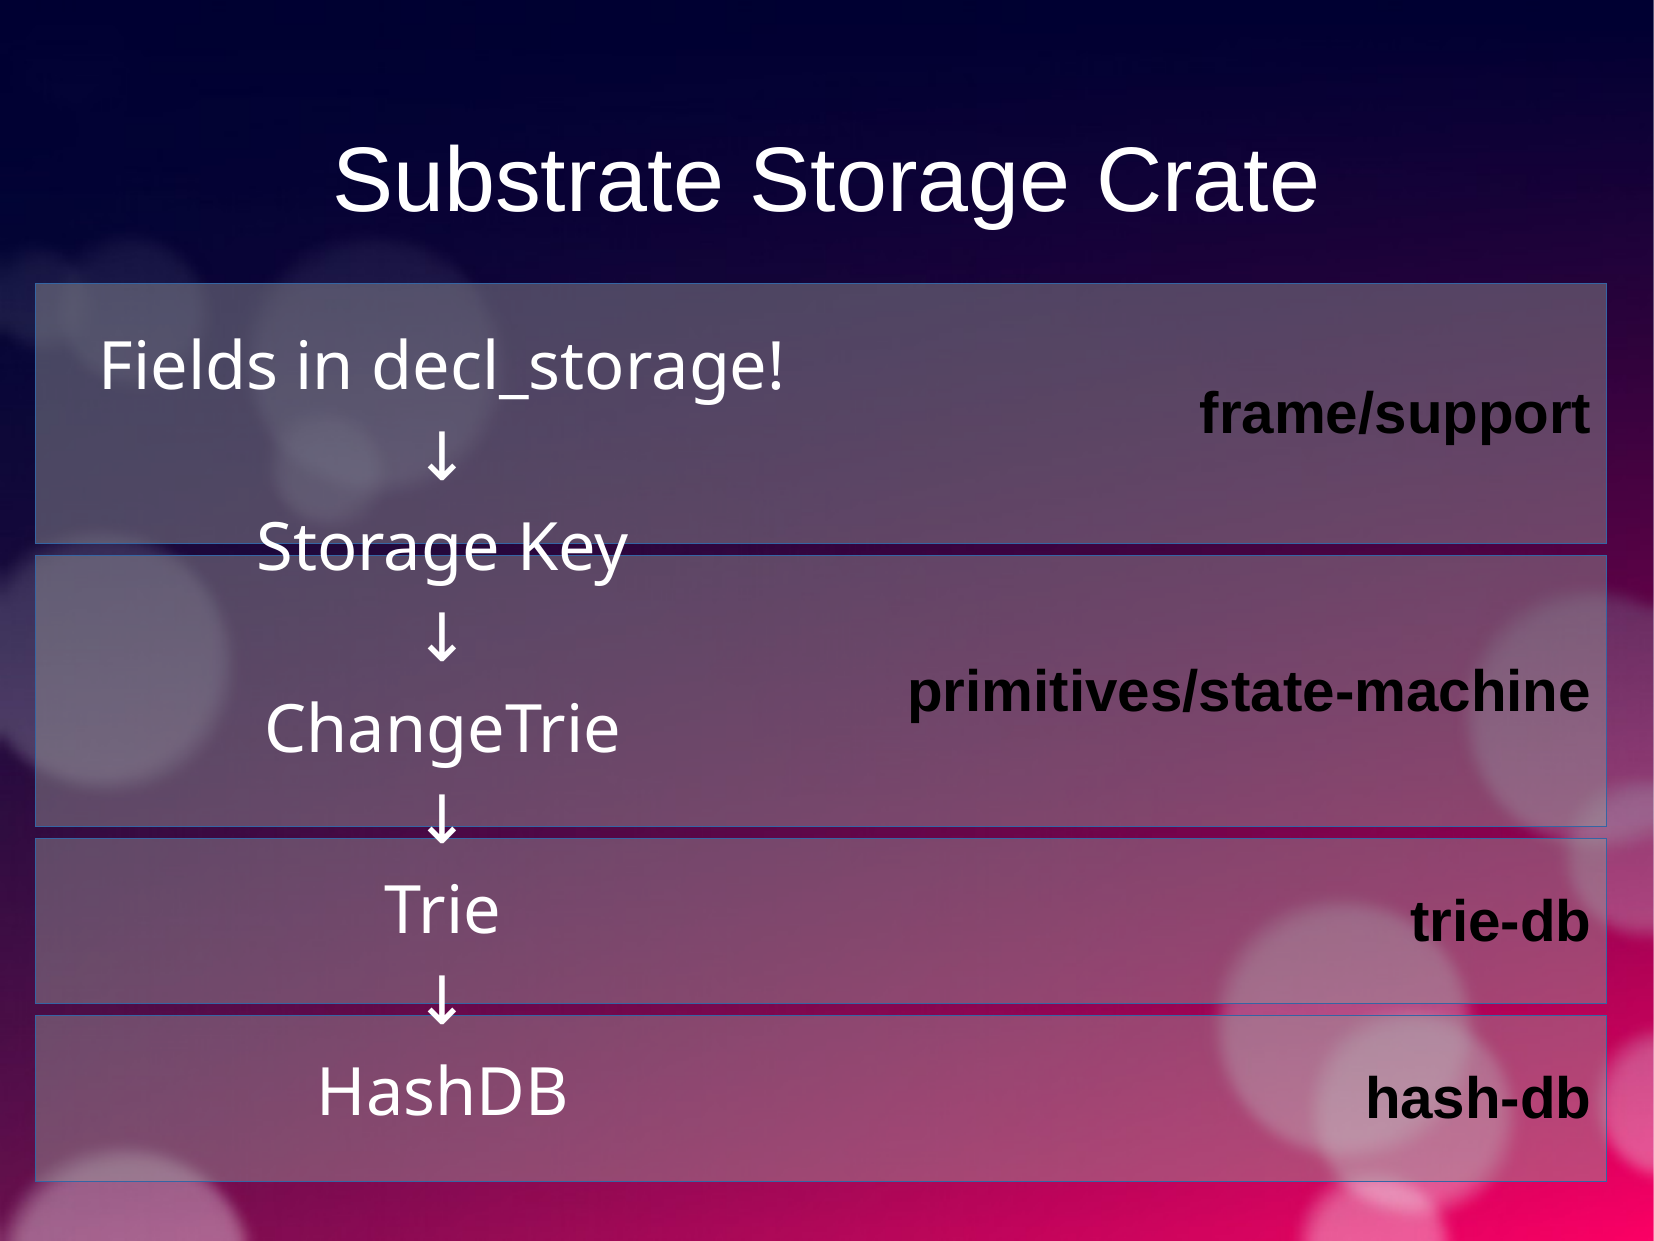

# Substrate Storage Crate
frame/support
Fields in decl_storage!
↓
Storage Key
↓
ChangeTrie
↓
Trie
↓
HashDB
primitives/state-machine
trie-db
hash-db